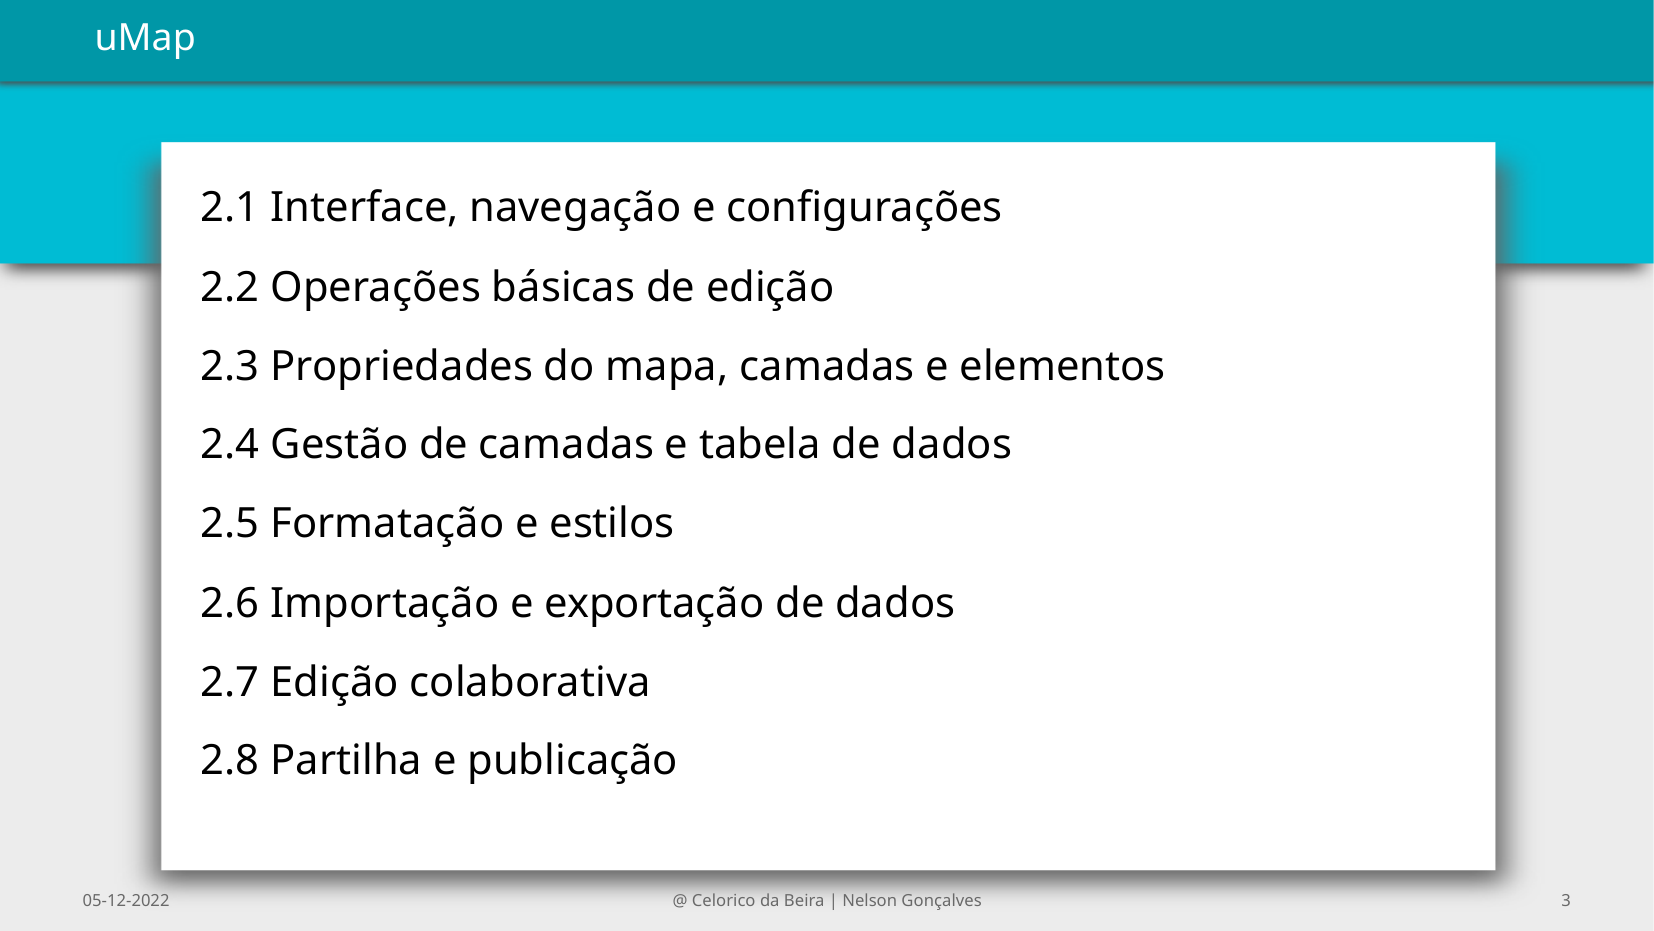

# uMap
2.1 Interface, navegação e configurações
2.2 Operações básicas de edição
2.3 Propriedades do mapa, camadas e elementos
2.4 Gestão de camadas e tabela de dados
2.5 Formatação e estilos
2.6 Importação e exportação de dados
2.7 Edição colaborativa
2.8 Partilha e publicação
05-12-2022
@ Celorico da Beira | Nelson Gonçalves
3